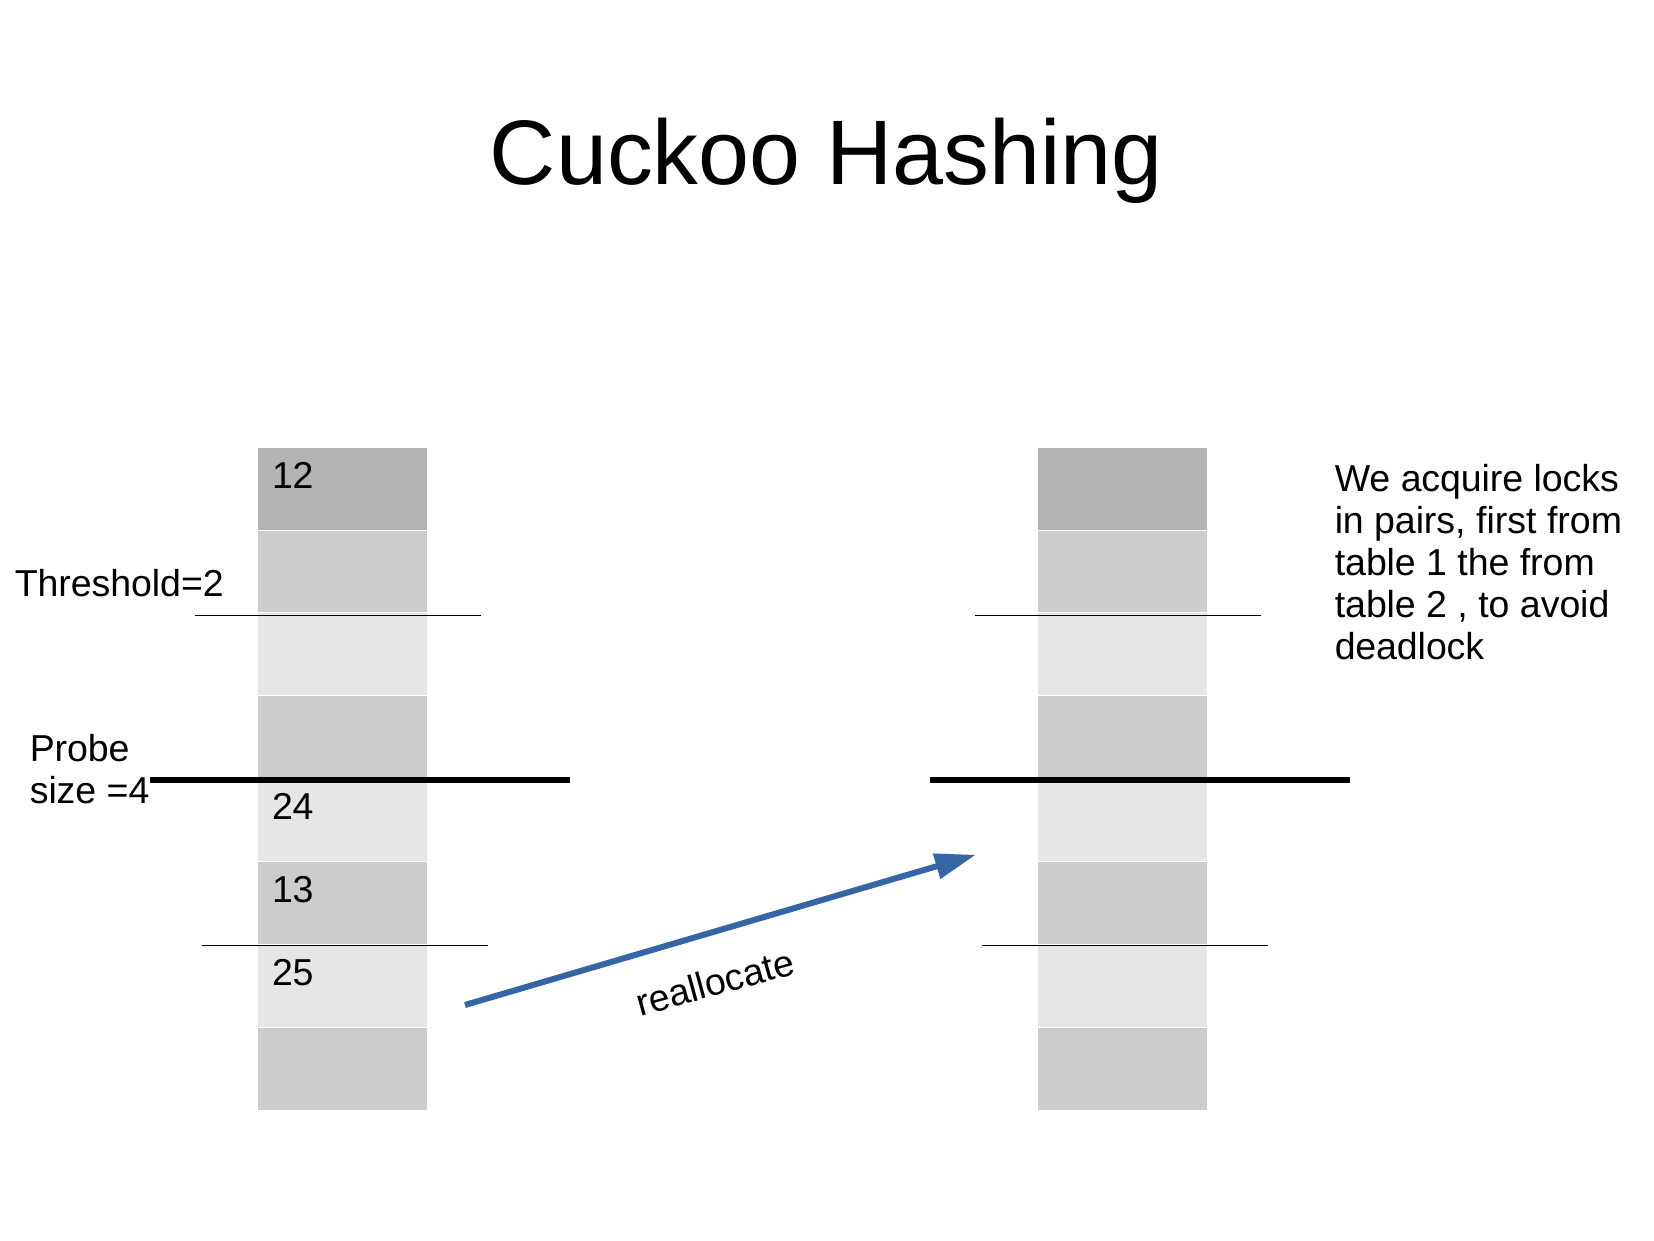

# Cuckoo Hashing
| 12 |
| --- |
| |
| |
| |
| 24 |
| 13 |
| 25 |
| |
| |
| --- |
| |
| |
| |
| |
| |
| |
| |
We acquire locks in pairs, first from table 1 the from table 2 , to avoid deadlock
Threshold=2
Probe
size =4
reallocate